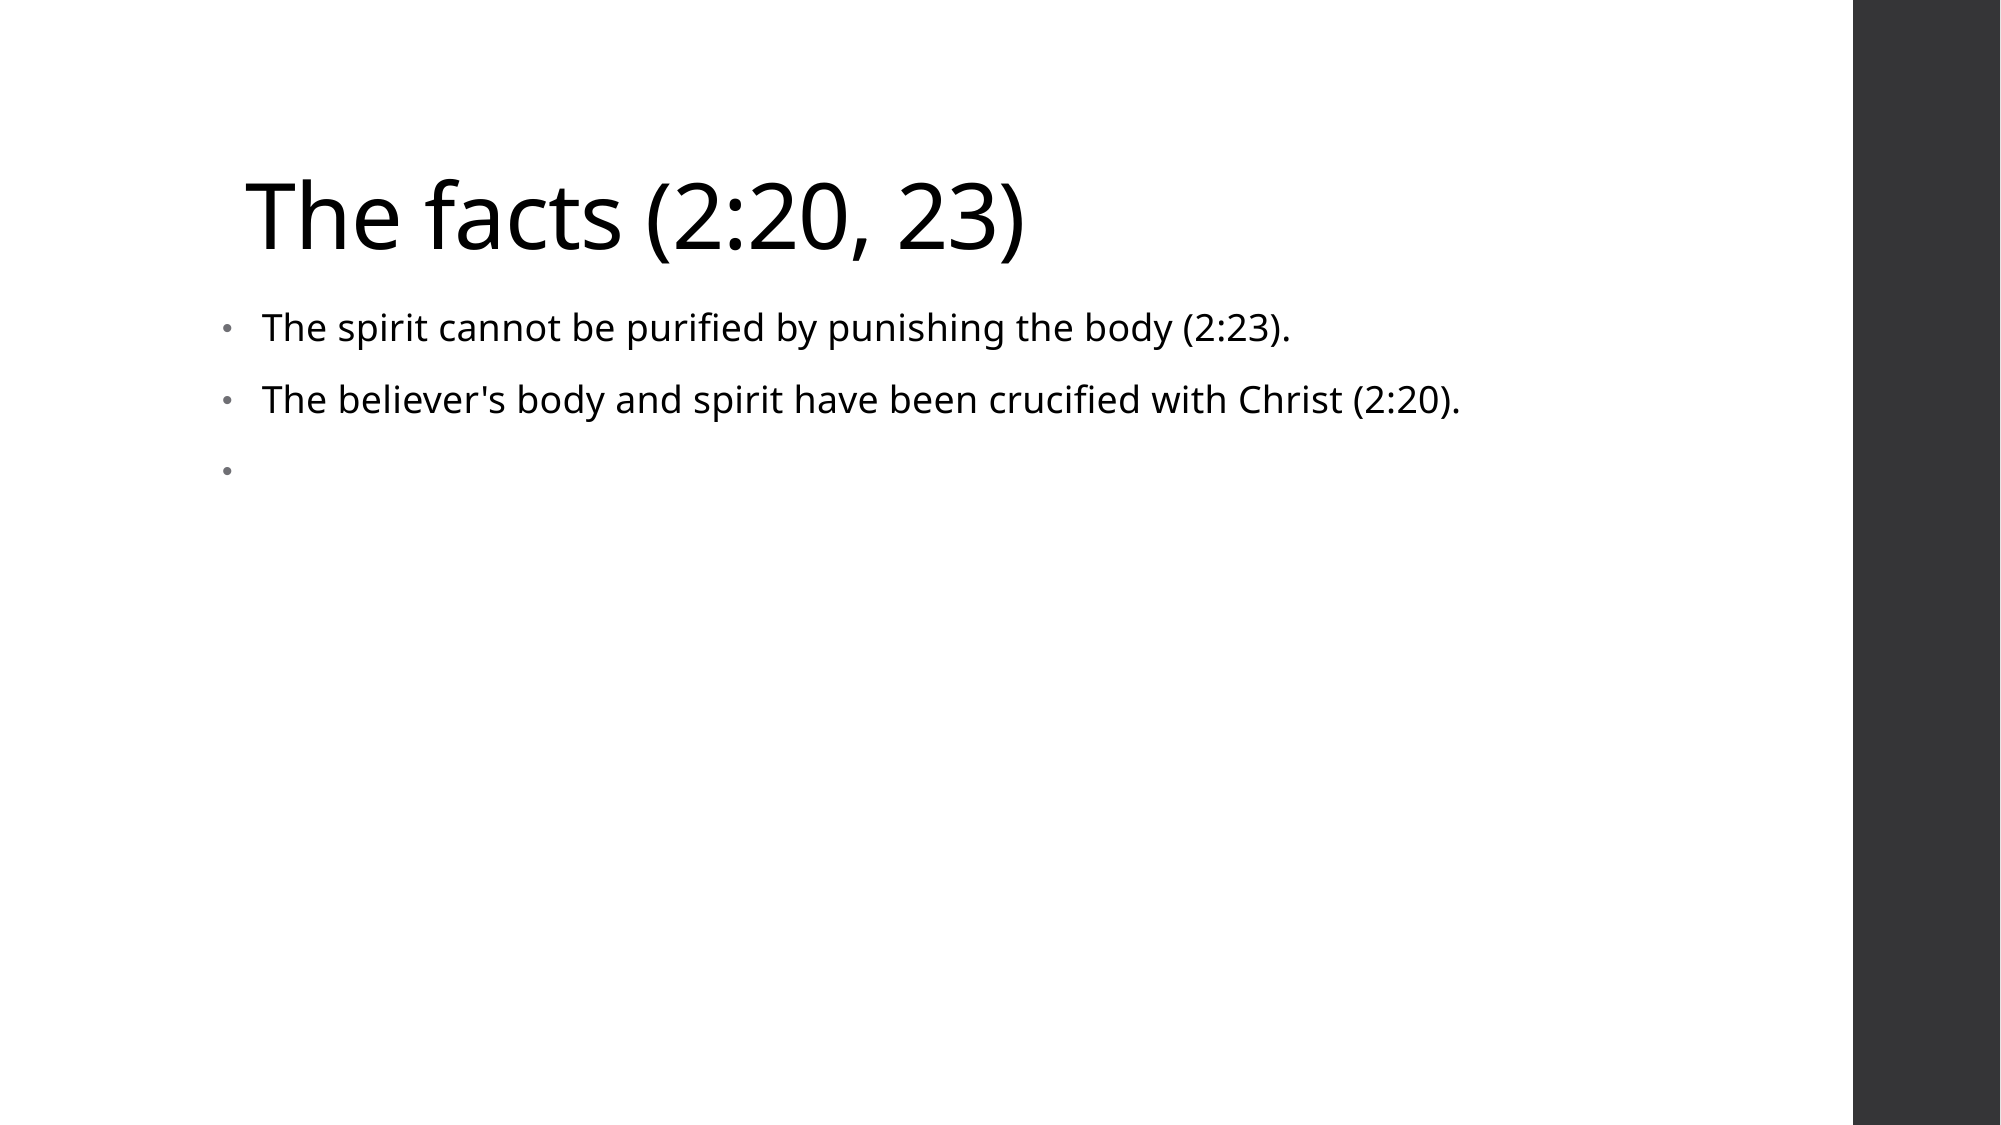

# The facts (2:20, 23)
 The spirit cannot be purified by punishing the body (2:23).
 The believer's body and spirit have been crucified with Christ (2:20).